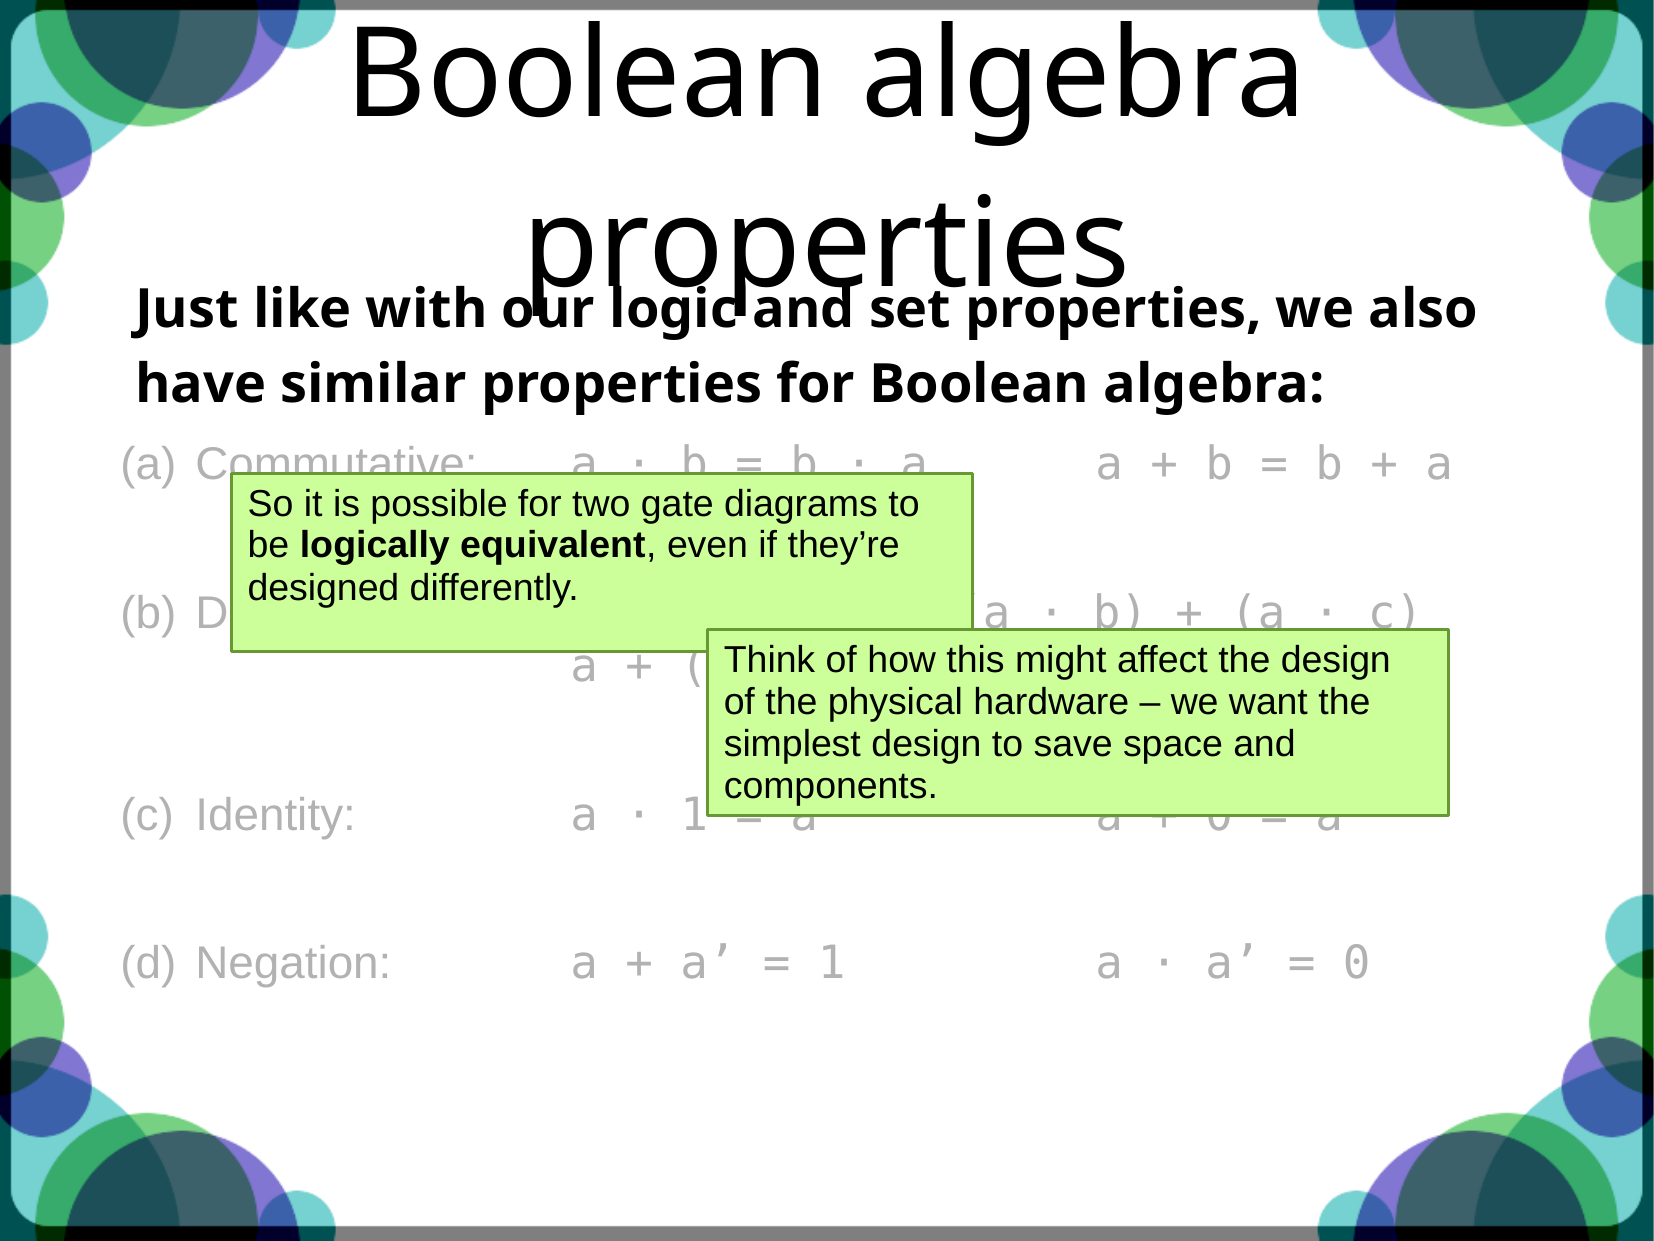

# Boolean algebra properties
Just like with our logic and set properties, we also have similar properties for Boolean algebra:
(a) 	Commutative:		a · b = b · a			a + b = b + a
(b)	Distributive:		a · (b + c) = (a · b) + (a · c)
						a + (b · c) = (a + b) · (a + c)
(c)	Identity:			a · 1 = a				a + 0 = a
(d)	Negation:			a + a’ = 1				a · a’ = 0
So it is possible for two gate diagrams to be logically equivalent, even if they’re designed differently.
Think of how this might affect the design of the physical hardware – we want the simplest design to save space and components.